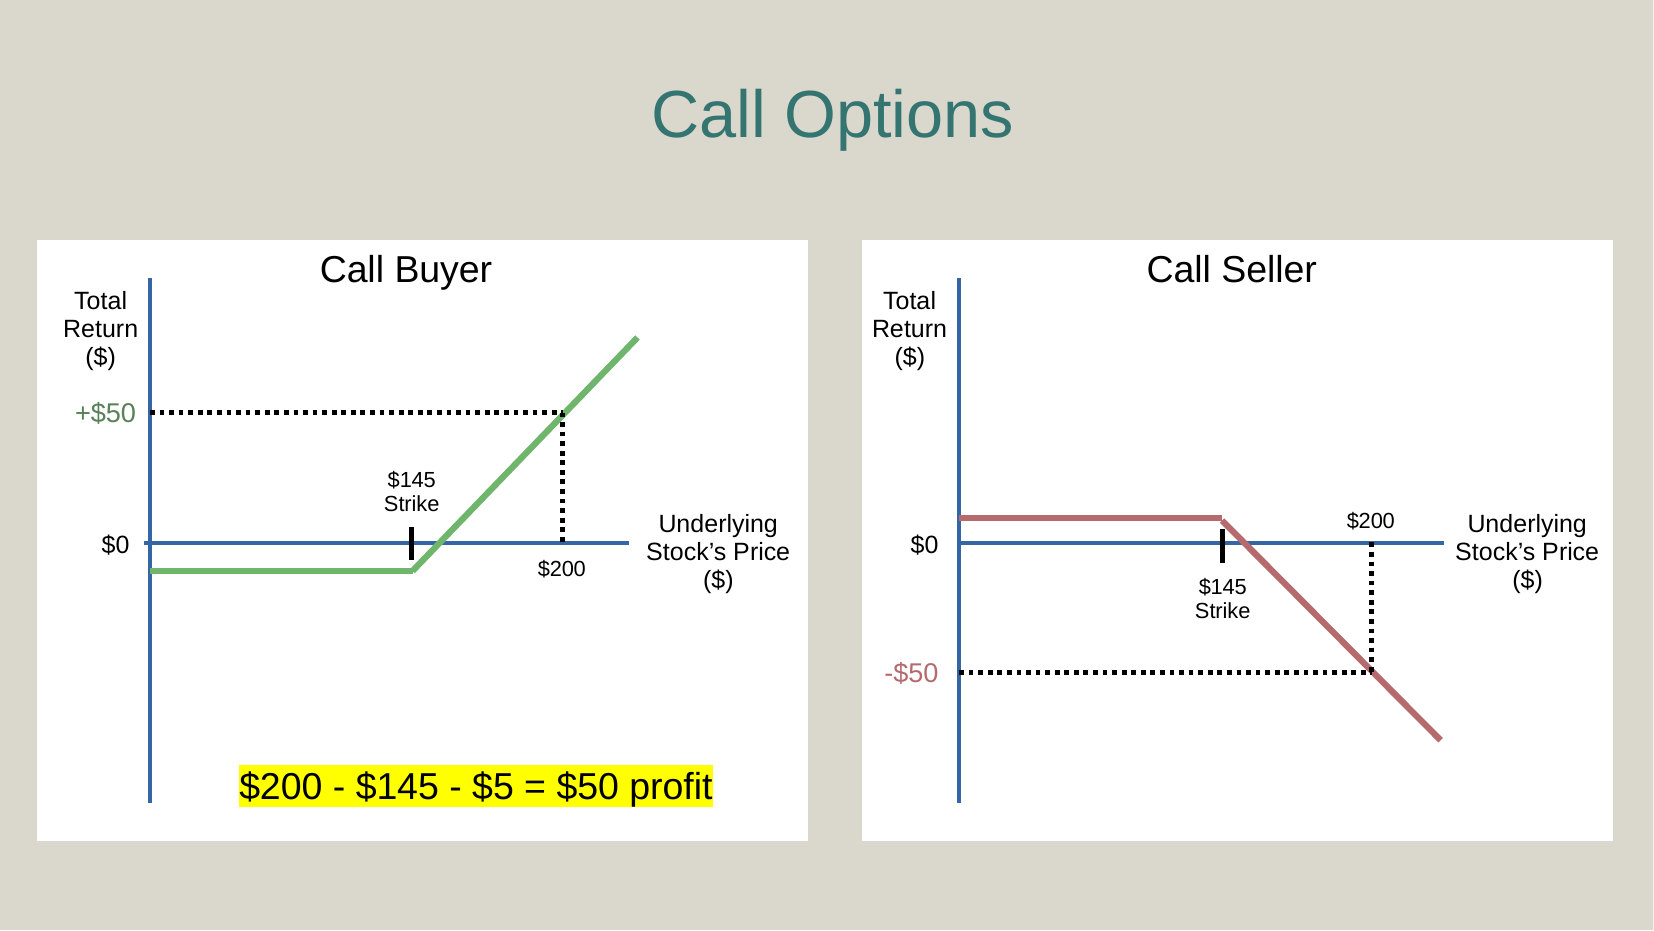

# Call Options
Call Buyer
Call Seller
Total Return ($)
Total Return ($)
+$50
$145 Strike
$200
Underlying Stock’s Price ($)
Underlying Stock’s Price ($)
$0
$0
$200
$145 Strike
-$50
$200 - $145 - $5 = $50 profit